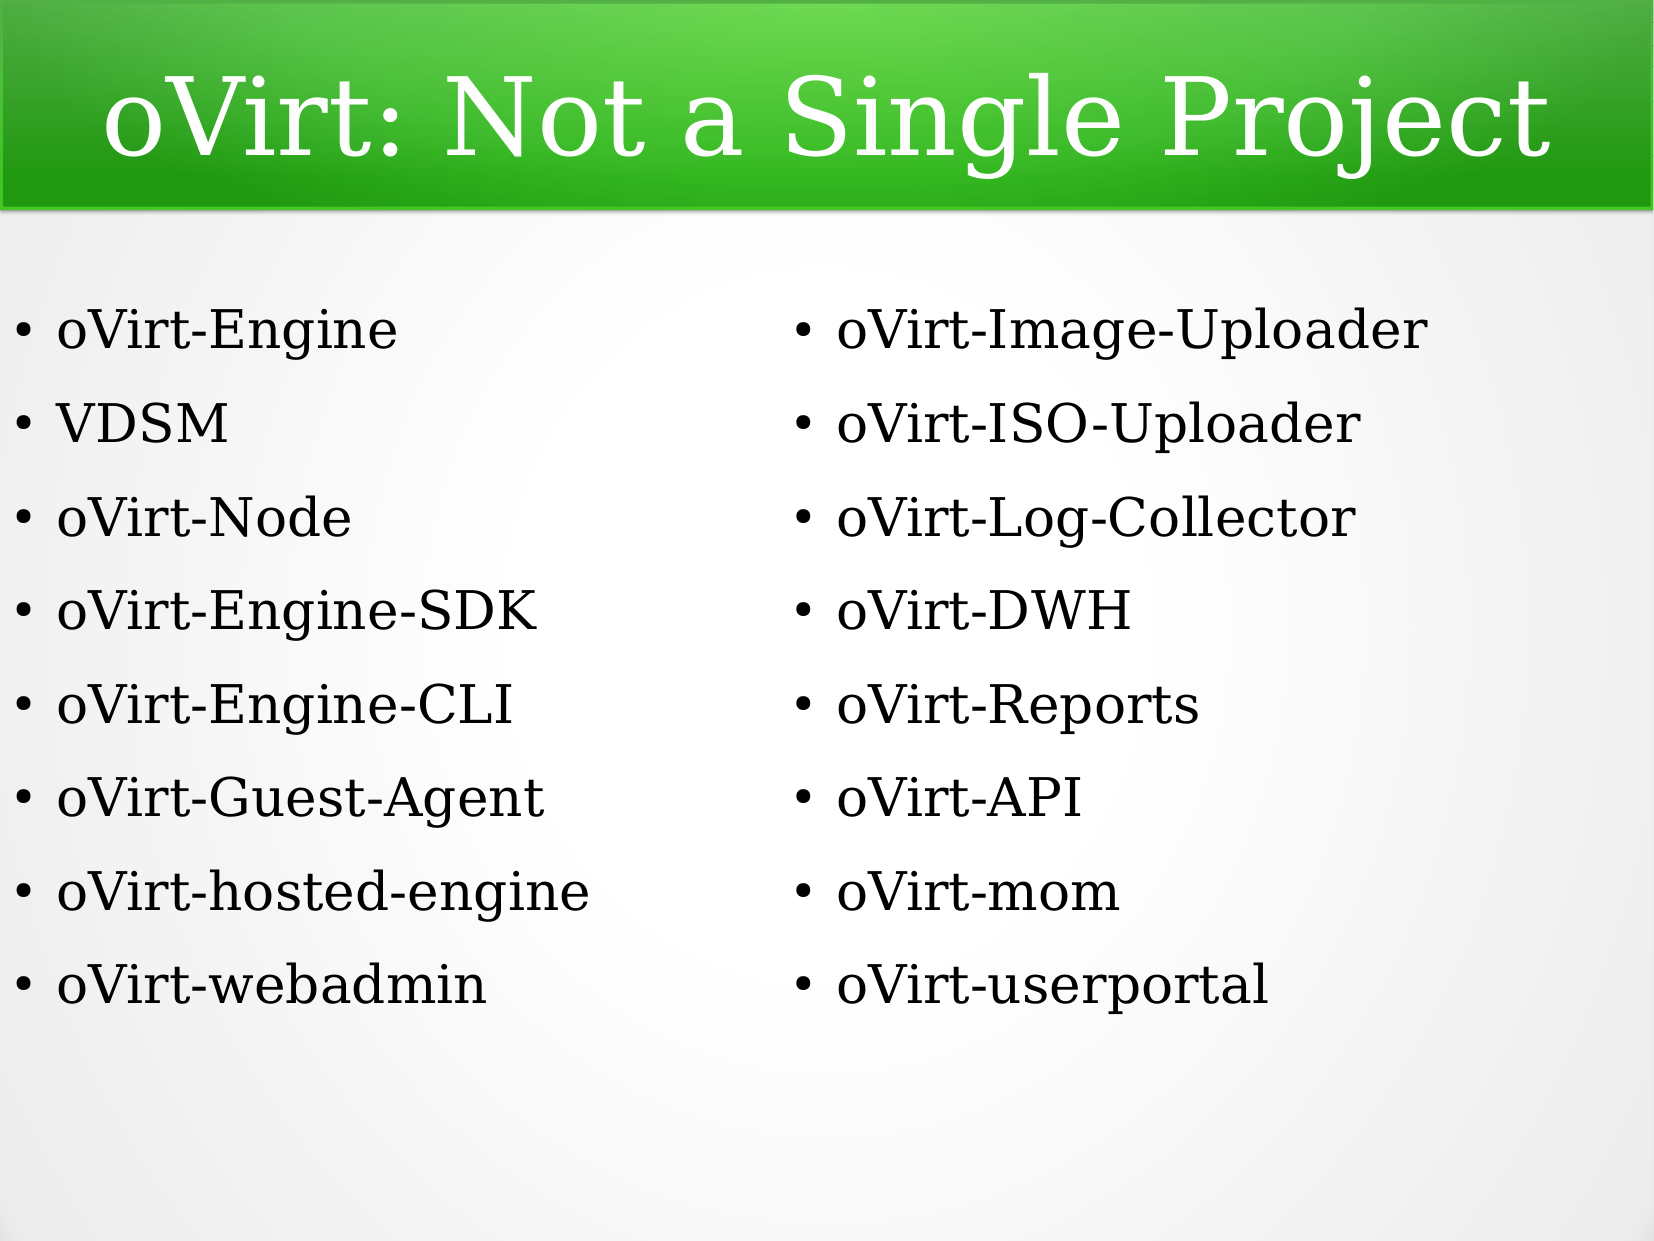

# oVirt: Not a Single Project
oVirt-Engine
VDSM
oVirt-Node
oVirt-Engine-SDK
oVirt-Engine-CLI
oVirt-Guest-Agent
oVirt-hosted-engine
oVirt-webadmin
oVirt-Image-Uploader
oVirt-ISO-Uploader
oVirt-Log-Collector
oVirt-DWH
oVirt-Reports
oVirt-API
oVirt-mom
oVirt-userportal